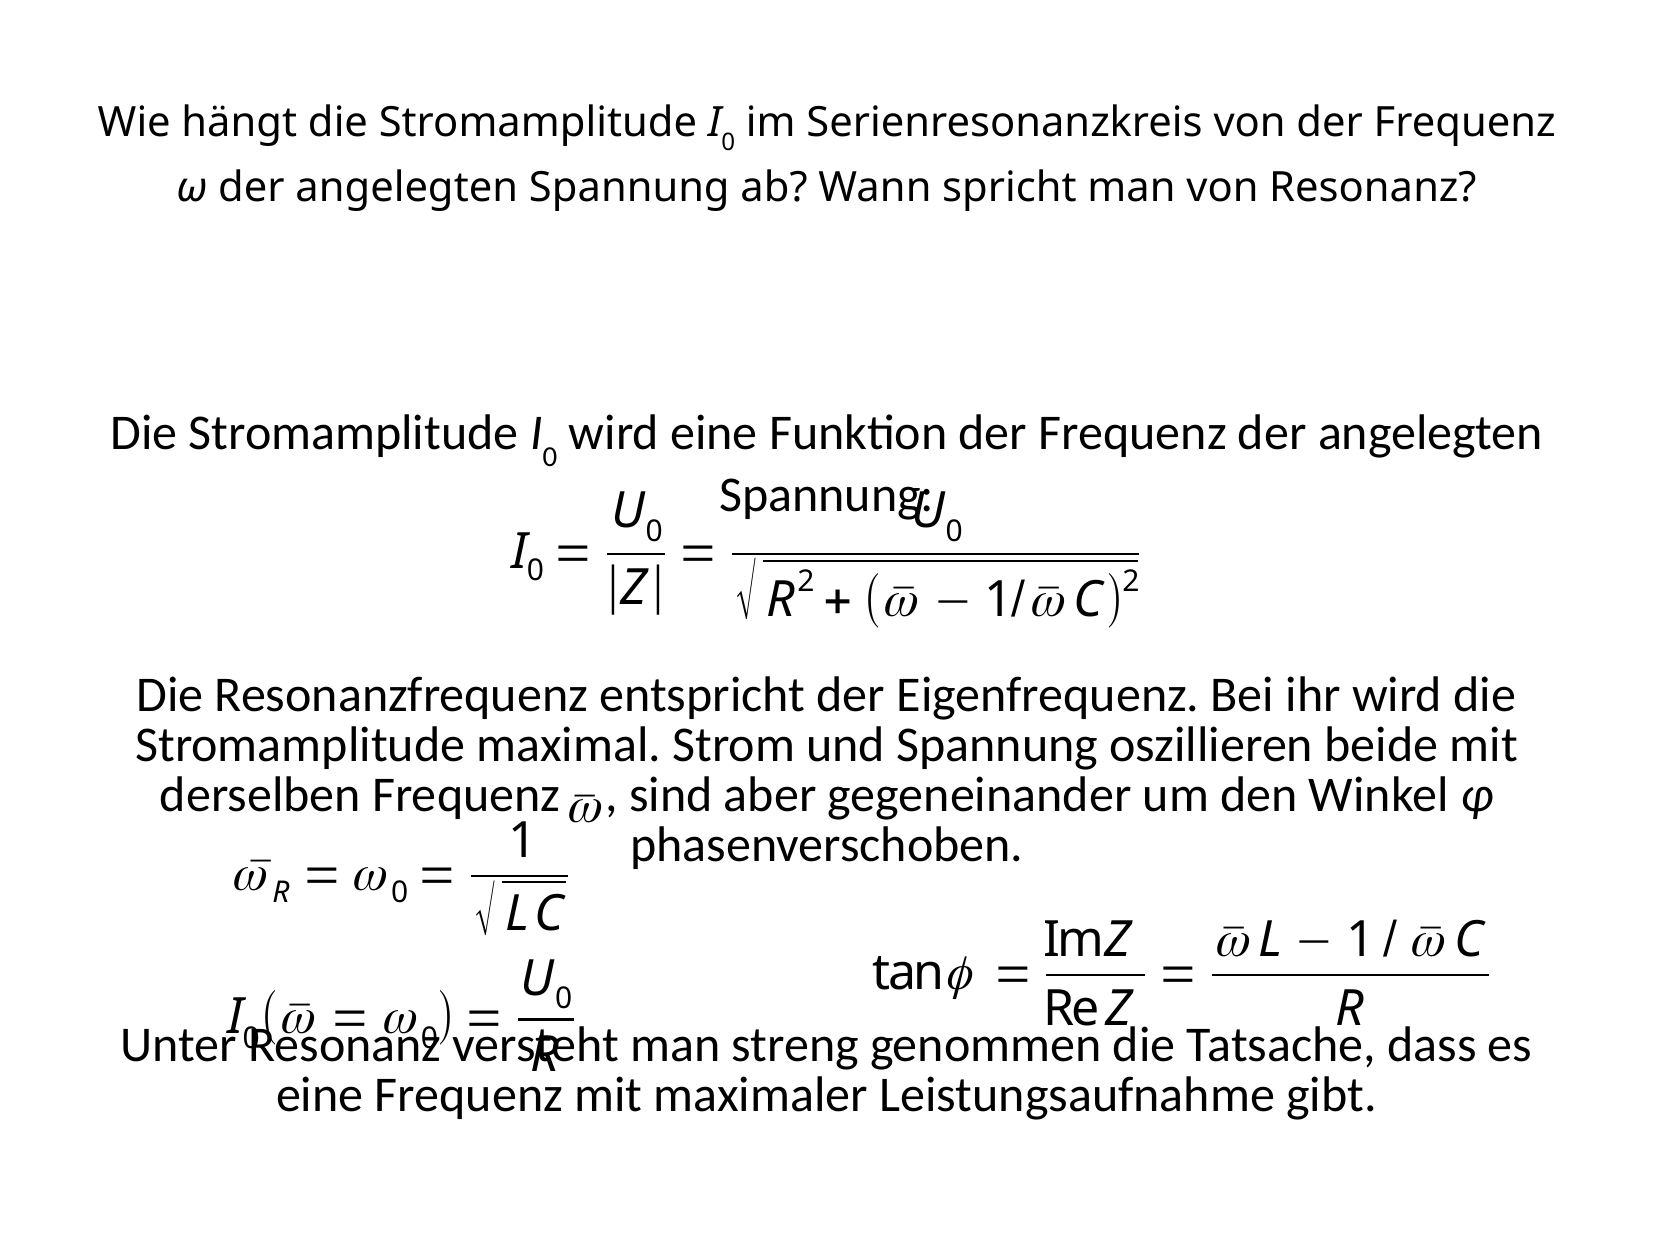

# Wie hängt die Stromamplitude I0 im Serienresonanzkreis von der Frequenz ω der angelegten Spannung ab? Wann spricht man von Resonanz?
Die Stromamplitude I0 wird eine Funktion der Frequenz der angelegten Spannung:
Die Resonanzfrequenz entspricht der Eigenfrequenz. Bei ihr wird die Stromamplitude maximal. Strom und Spannung oszillieren beide mit derselben Frequenz , sind aber gegeneinander um den Winkel φ phasenverschoben.
Unter Resonanz versteht man streng genommen die Tatsache, dass es eine Frequenz mit maximaler Leistungsaufnahme gibt.